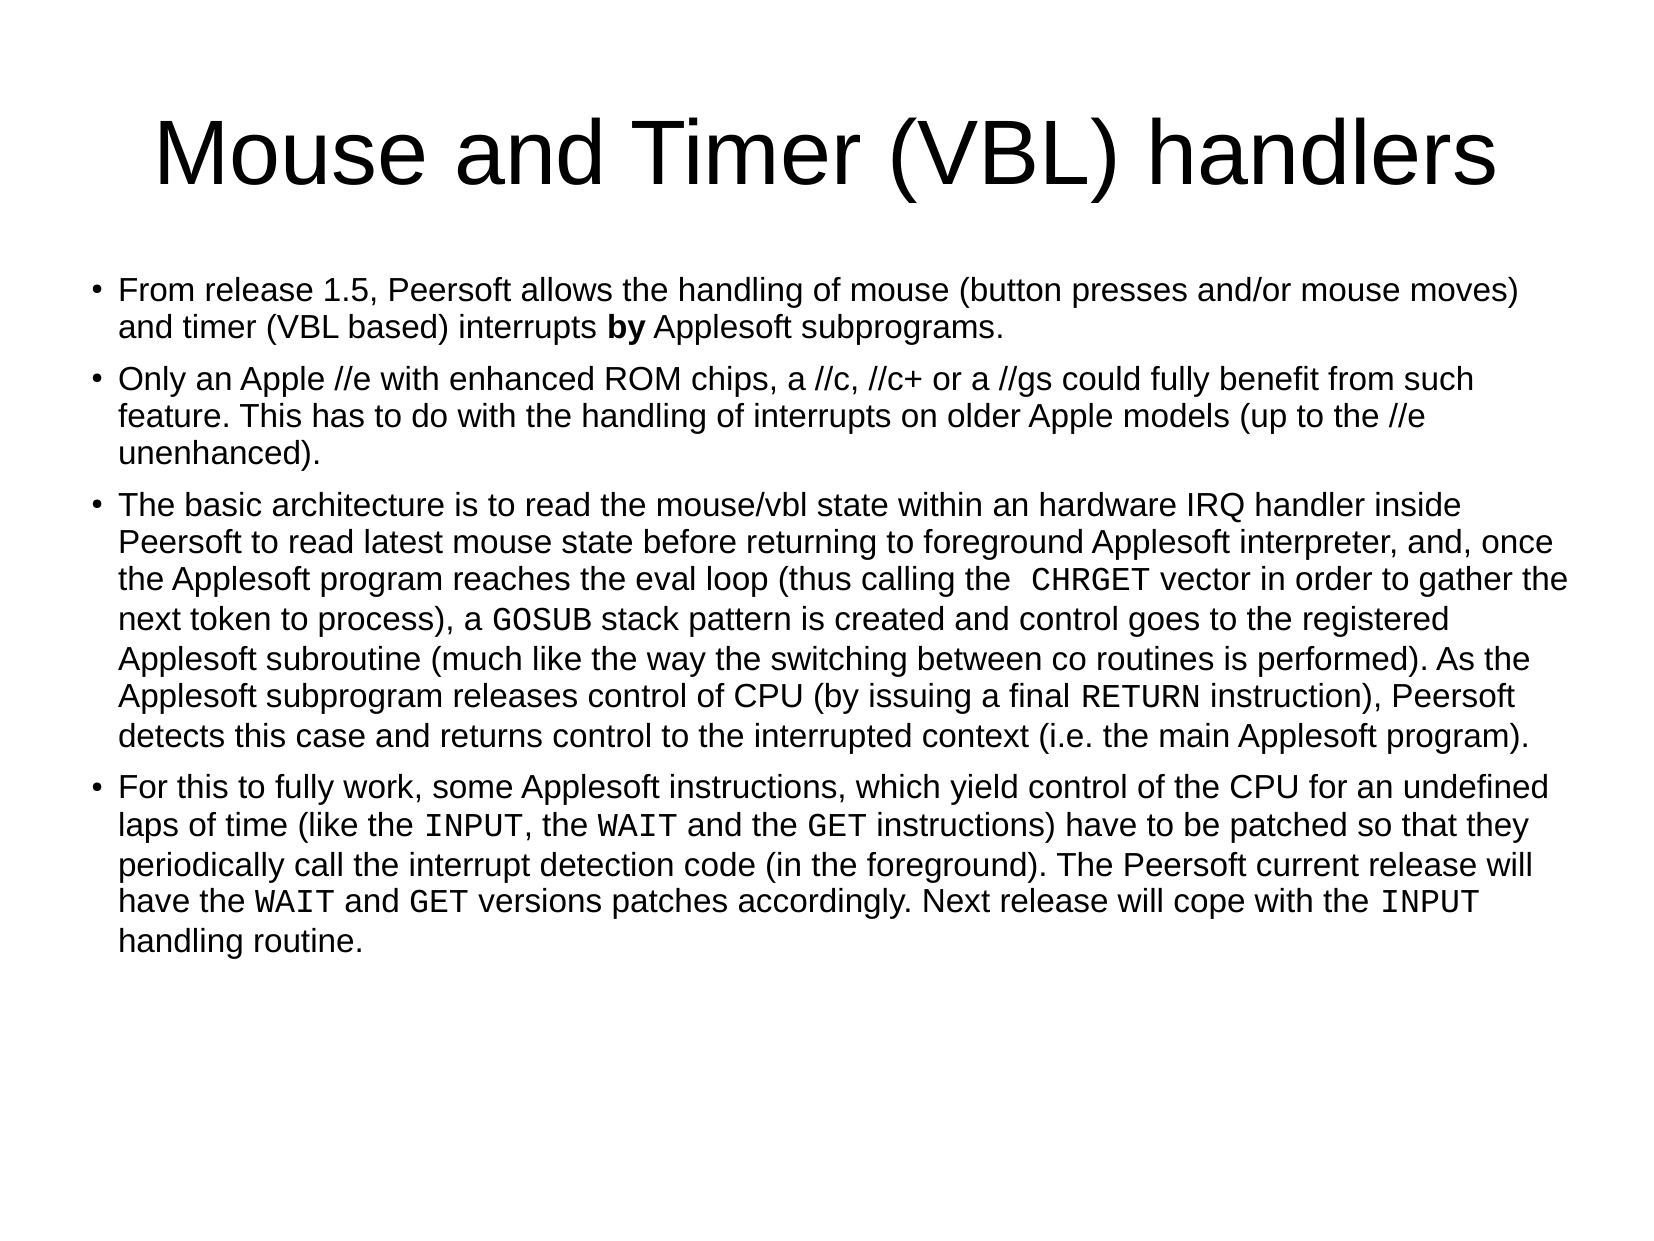

# Mouse and Timer (VBL) handlers
From release 1.5, Peersoft allows the handling of mouse (button presses and/or mouse moves) and timer (VBL based) interrupts by Applesoft subprograms.
Only an Apple //e with enhanced ROM chips, a //c, //c+ or a //gs could fully benefit from such feature. This has to do with the handling of interrupts on older Apple models (up to the //e unenhanced).
The basic architecture is to read the mouse/vbl state within an hardware IRQ handler inside Peersoft to read latest mouse state before returning to foreground Applesoft interpreter, and, once the Applesoft program reaches the eval loop (thus calling the CHRGET vector in order to gather the next token to process), a GOSUB stack pattern is created and control goes to the registered Applesoft subroutine (much like the way the switching between co routines is performed). As the Applesoft subprogram releases control of CPU (by issuing a final RETURN instruction), Peersoft detects this case and returns control to the interrupted context (i.e. the main Applesoft program).
For this to fully work, some Applesoft instructions, which yield control of the CPU for an undefined laps of time (like the INPUT, the WAIT and the GET instructions) have to be patched so that they periodically call the interrupt detection code (in the foreground). The Peersoft current release will have the WAIT and GET versions patches accordingly. Next release will cope with the INPUT handling routine.